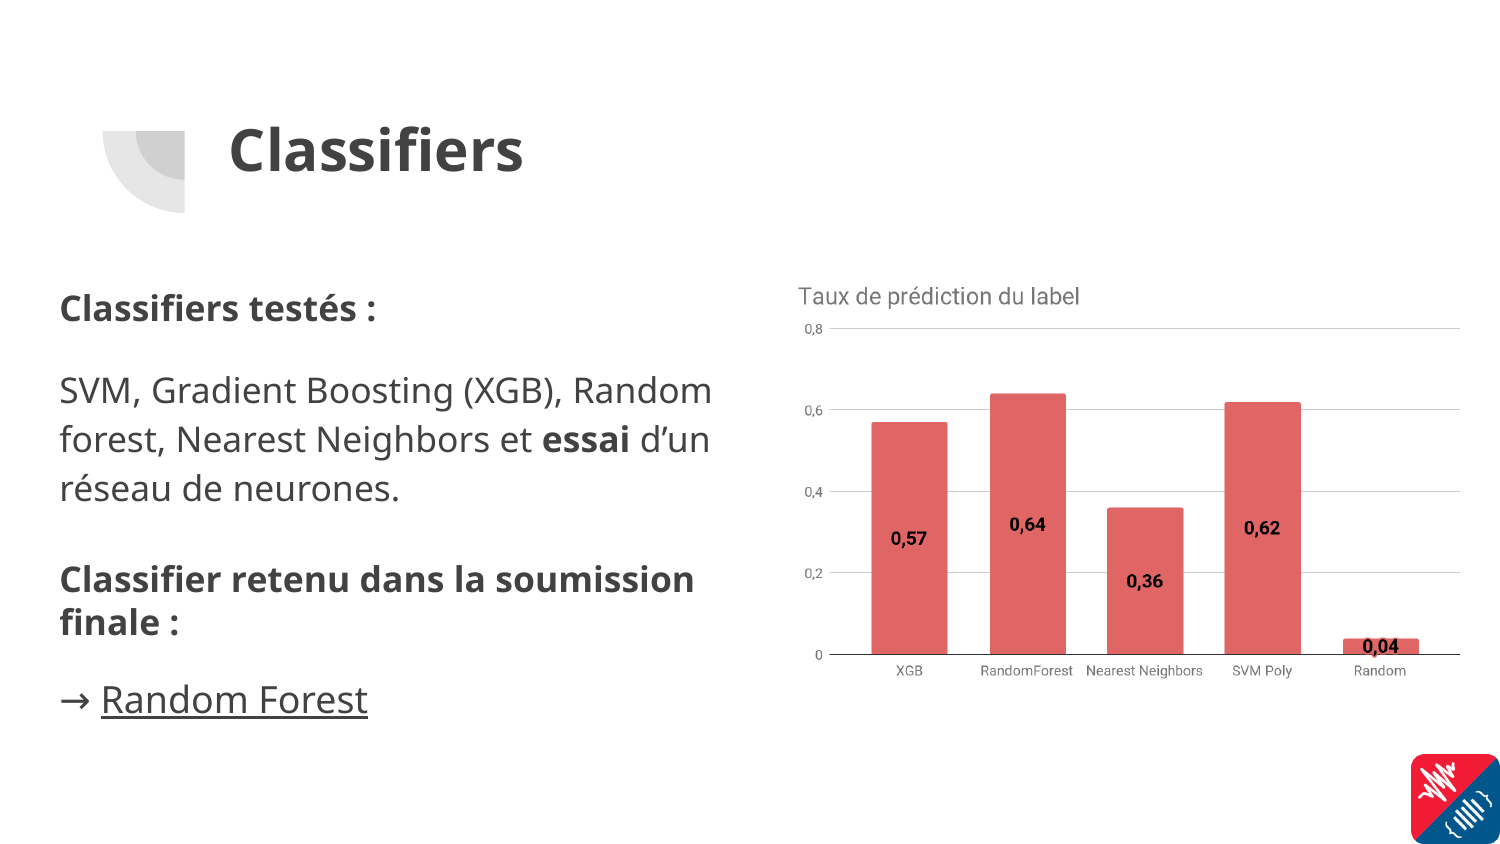

# Classifiers
Classifiers testés :
SVM, Gradient Boosting (XGB), Random forest, Nearest Neighbors et essai d’un réseau de neurones.
Classifier retenu dans la soumission finale :
→ Random Forest